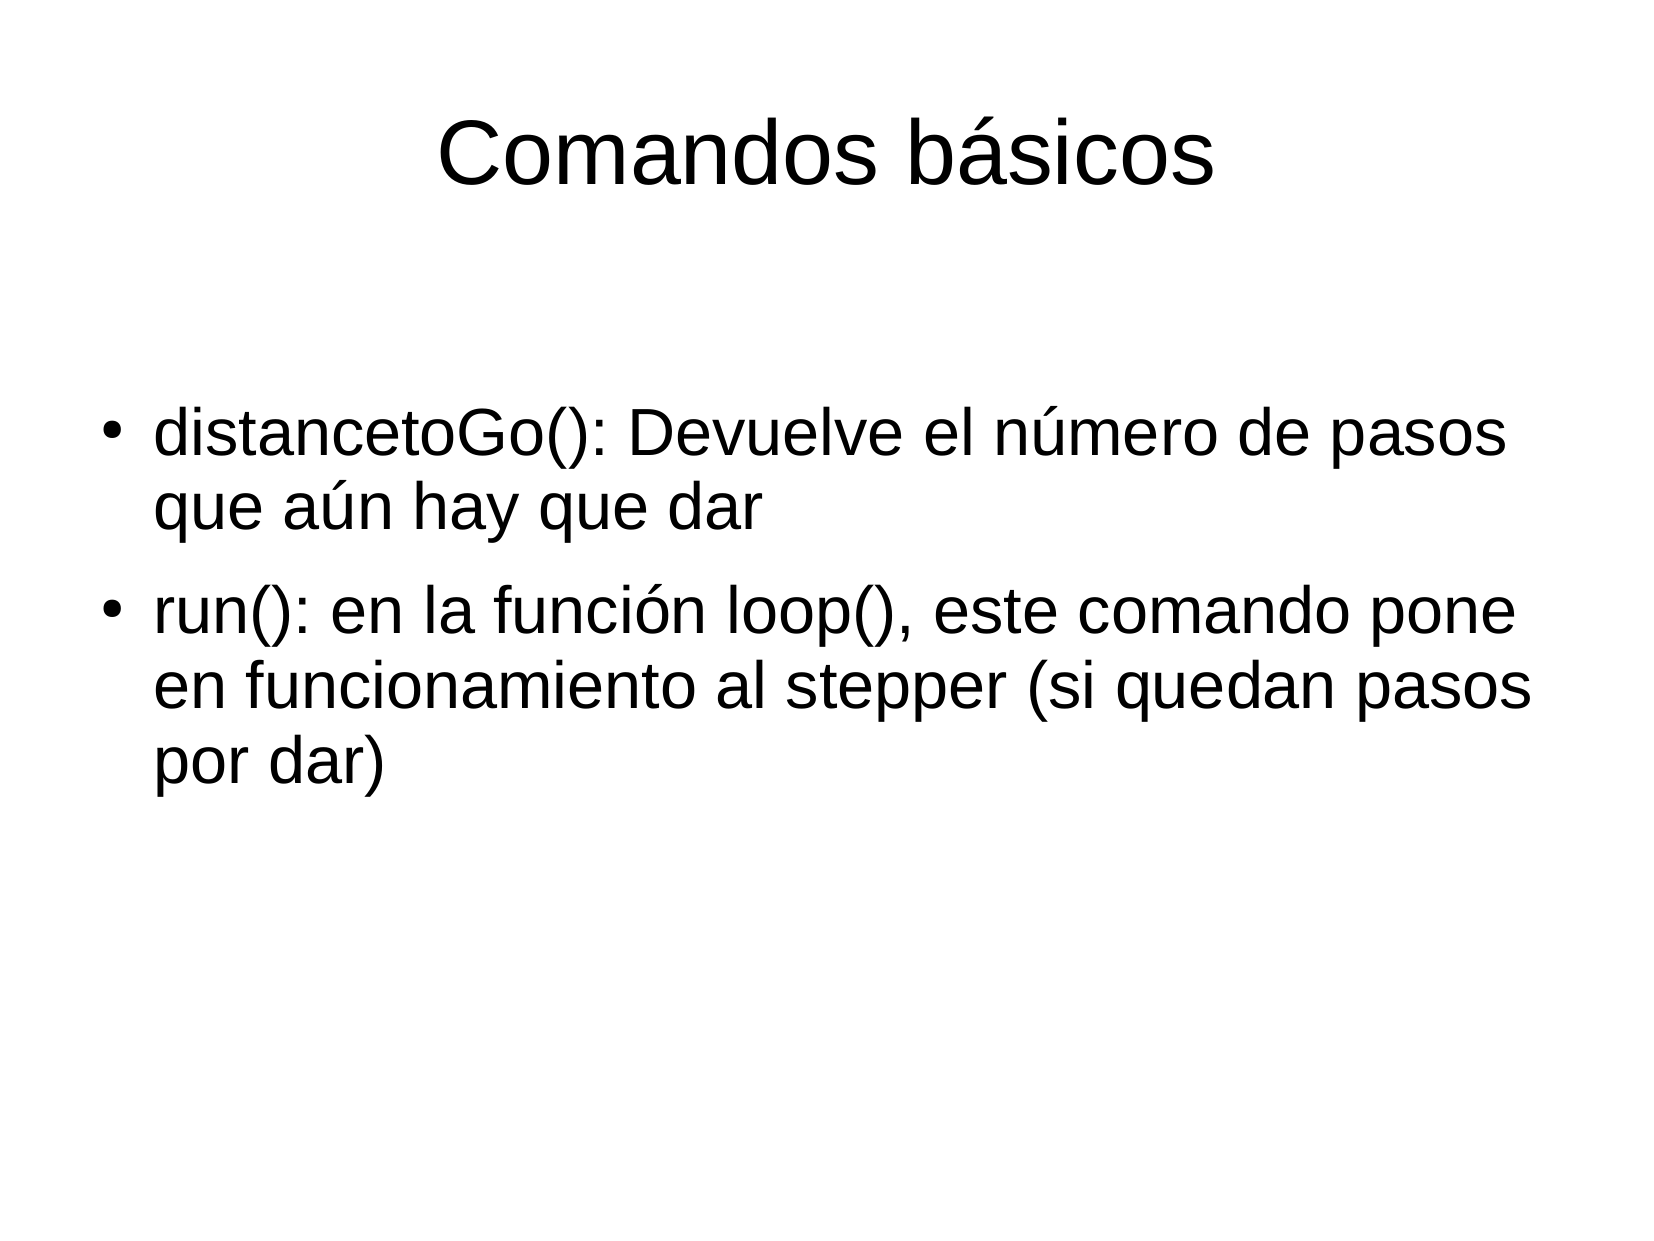

# Comandos básicos
distancetoGo(): Devuelve el número de pasos que aún hay que dar
run(): en la función loop(), este comando pone en funcionamiento al stepper (si quedan pasos por dar)